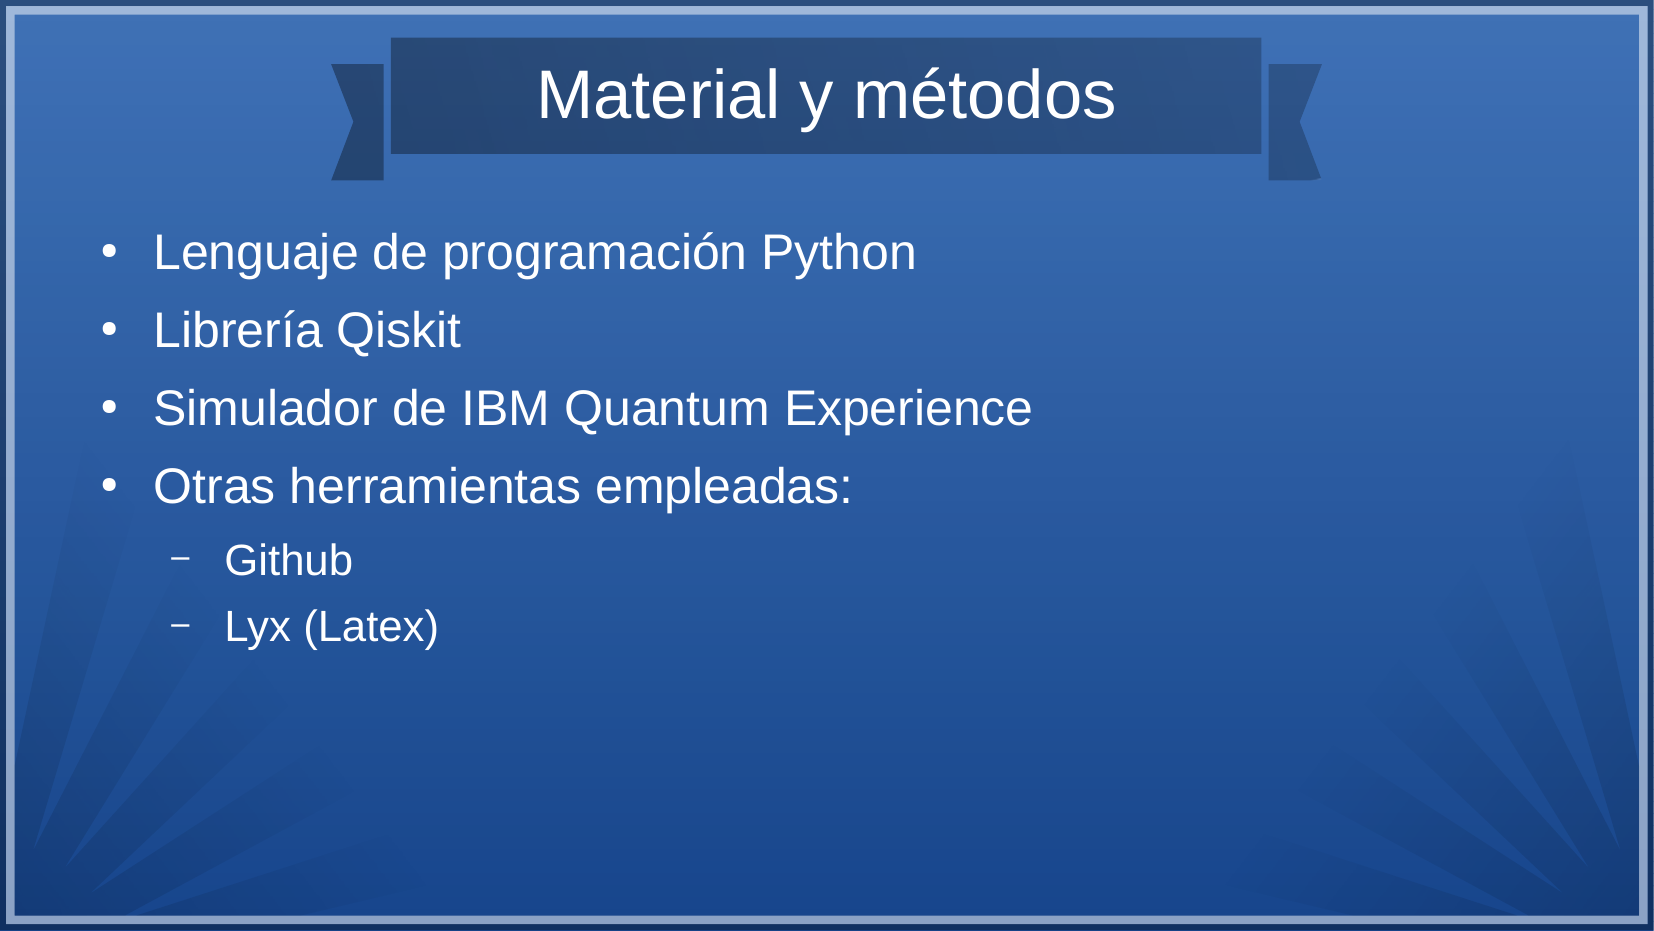

# Material y métodos
Lenguaje de programación Python
Librería Qiskit
Simulador de IBM Quantum Experience
Otras herramientas empleadas:
Github
Lyx (Latex)